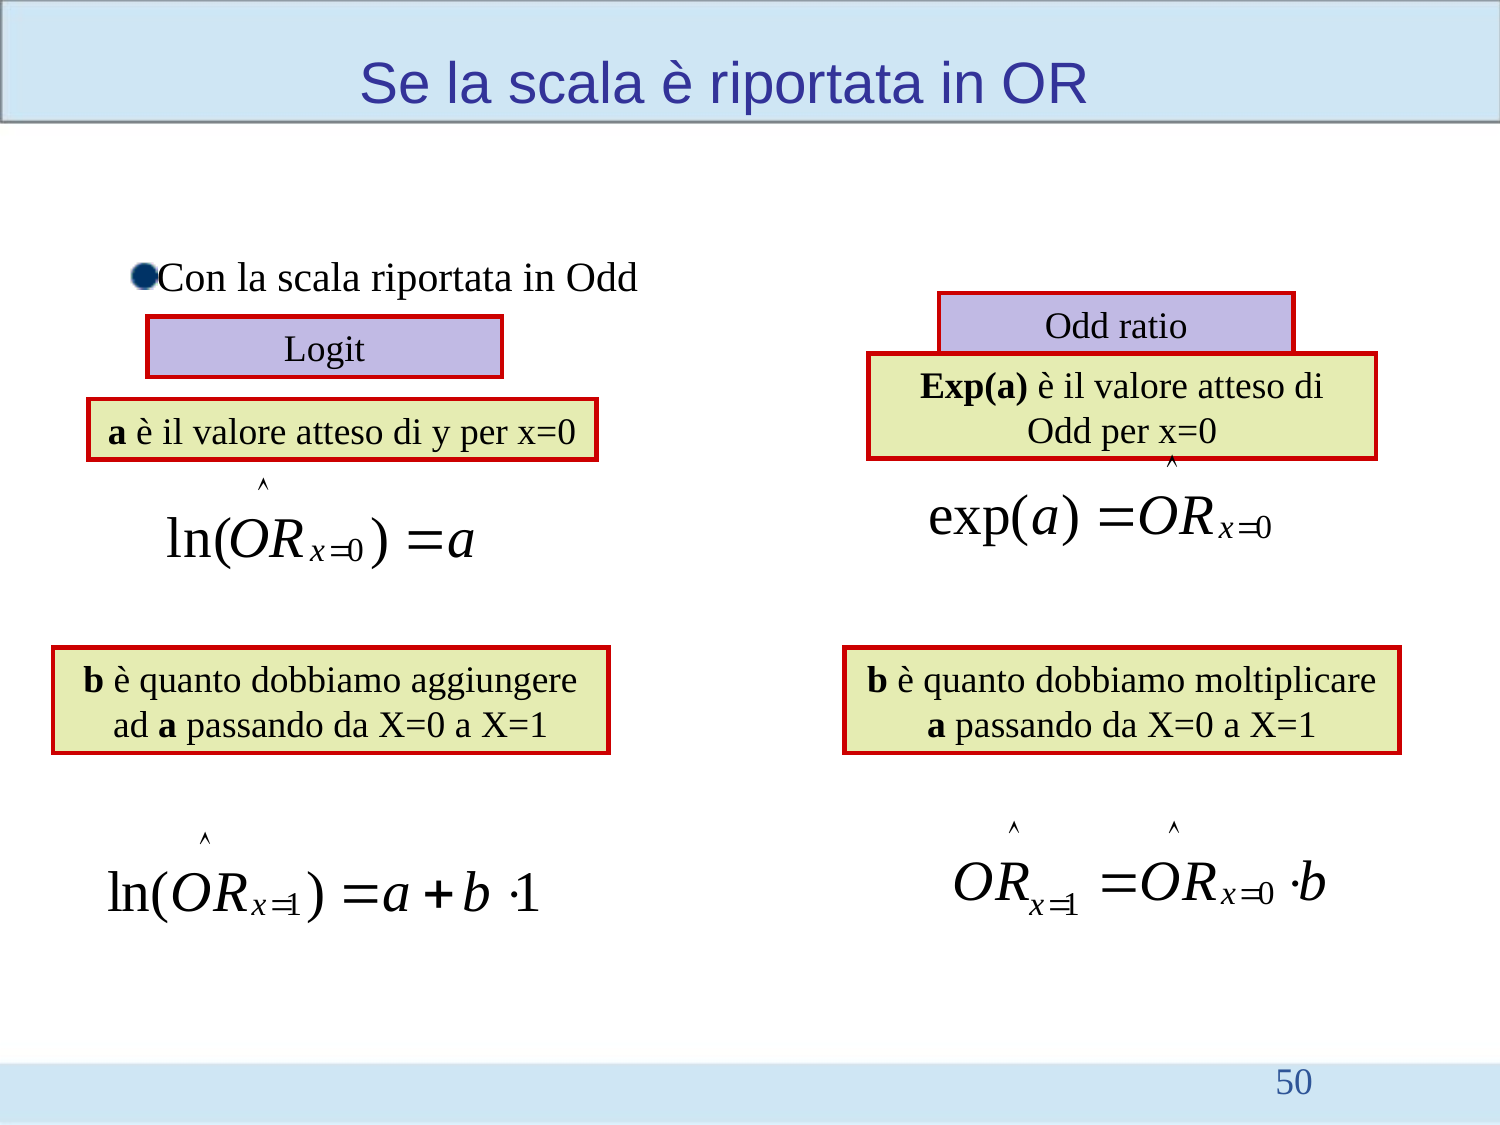

Se la scala è riportata in OR
Con la scala riportata in Odd
Odd ratio
Logit
Exp(a) è il valore atteso di Odd per x=0
a è il valore atteso di y per x=0
b è quanto dobbiamo aggiungere ad a passando da X=0 a X=1
b è quanto dobbiamo moltiplicare a passando da X=0 a X=1